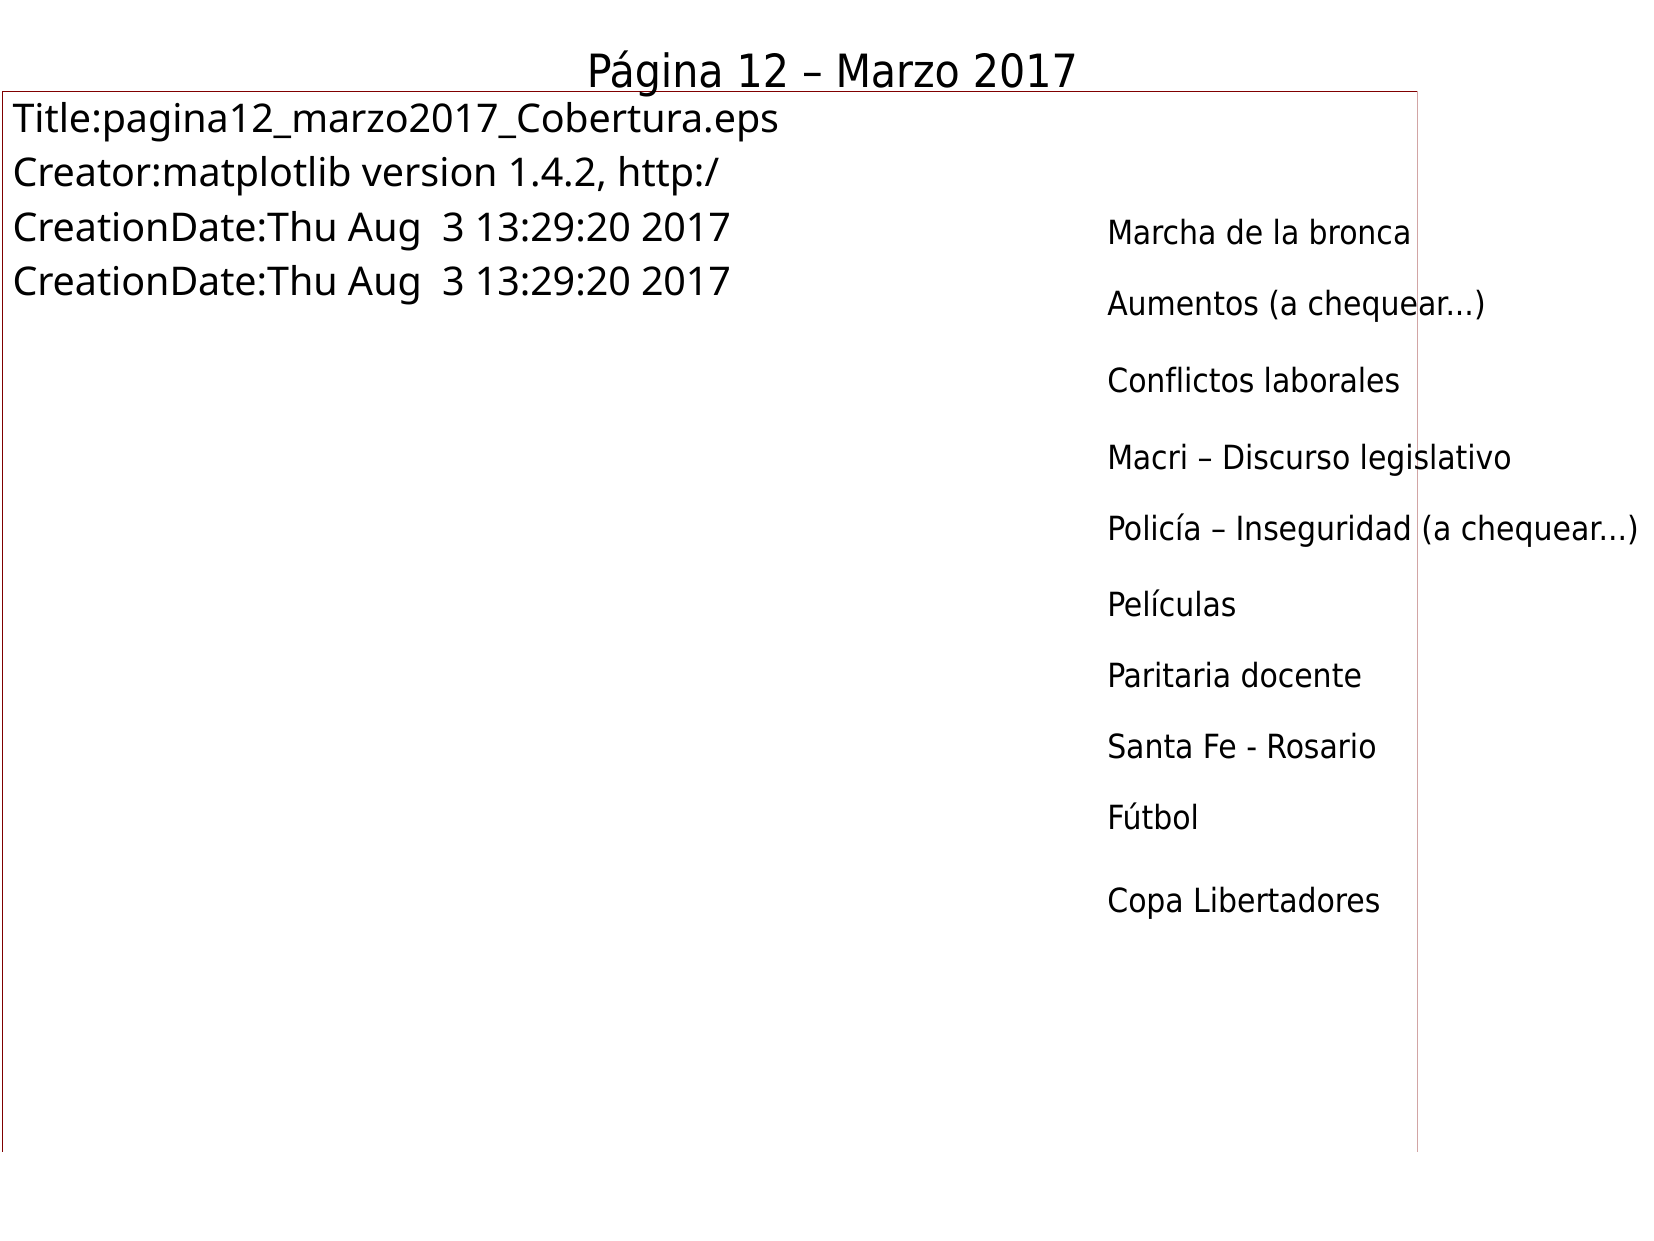

Página 12 – Marzo 2017
Marcha de la bronca
Aumentos (a chequear...)
Conflictos laborales
Macri – Discurso legislativo
Policía – Inseguridad (a chequear...)
Películas
Paritaria docente
Santa Fe - Rosario
Fútbol
Copa Libertadores